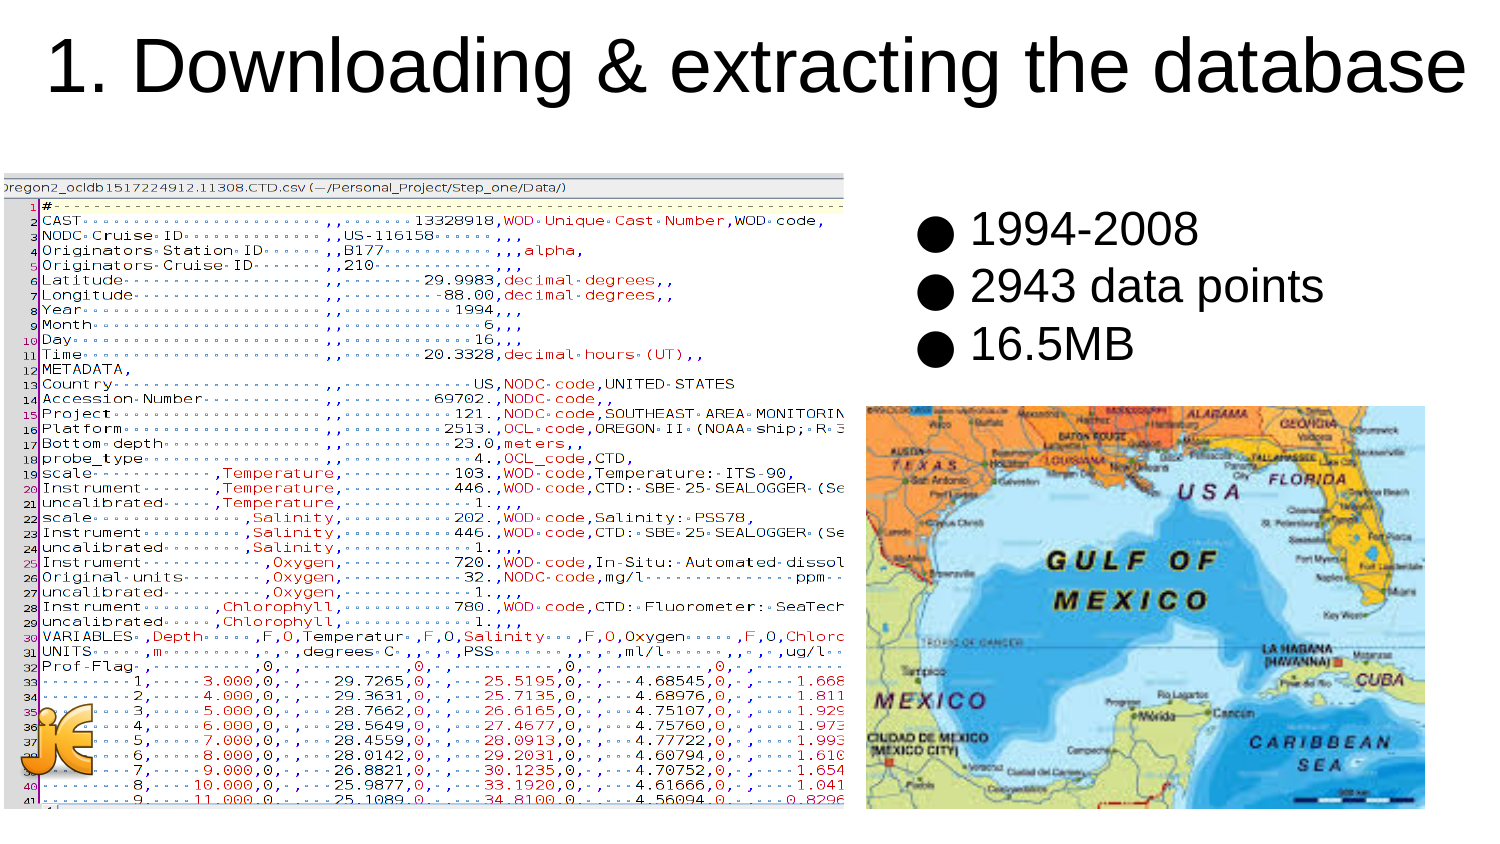

1. Downloading & extracting the database
1994-2008
2943 data points
16.5MB